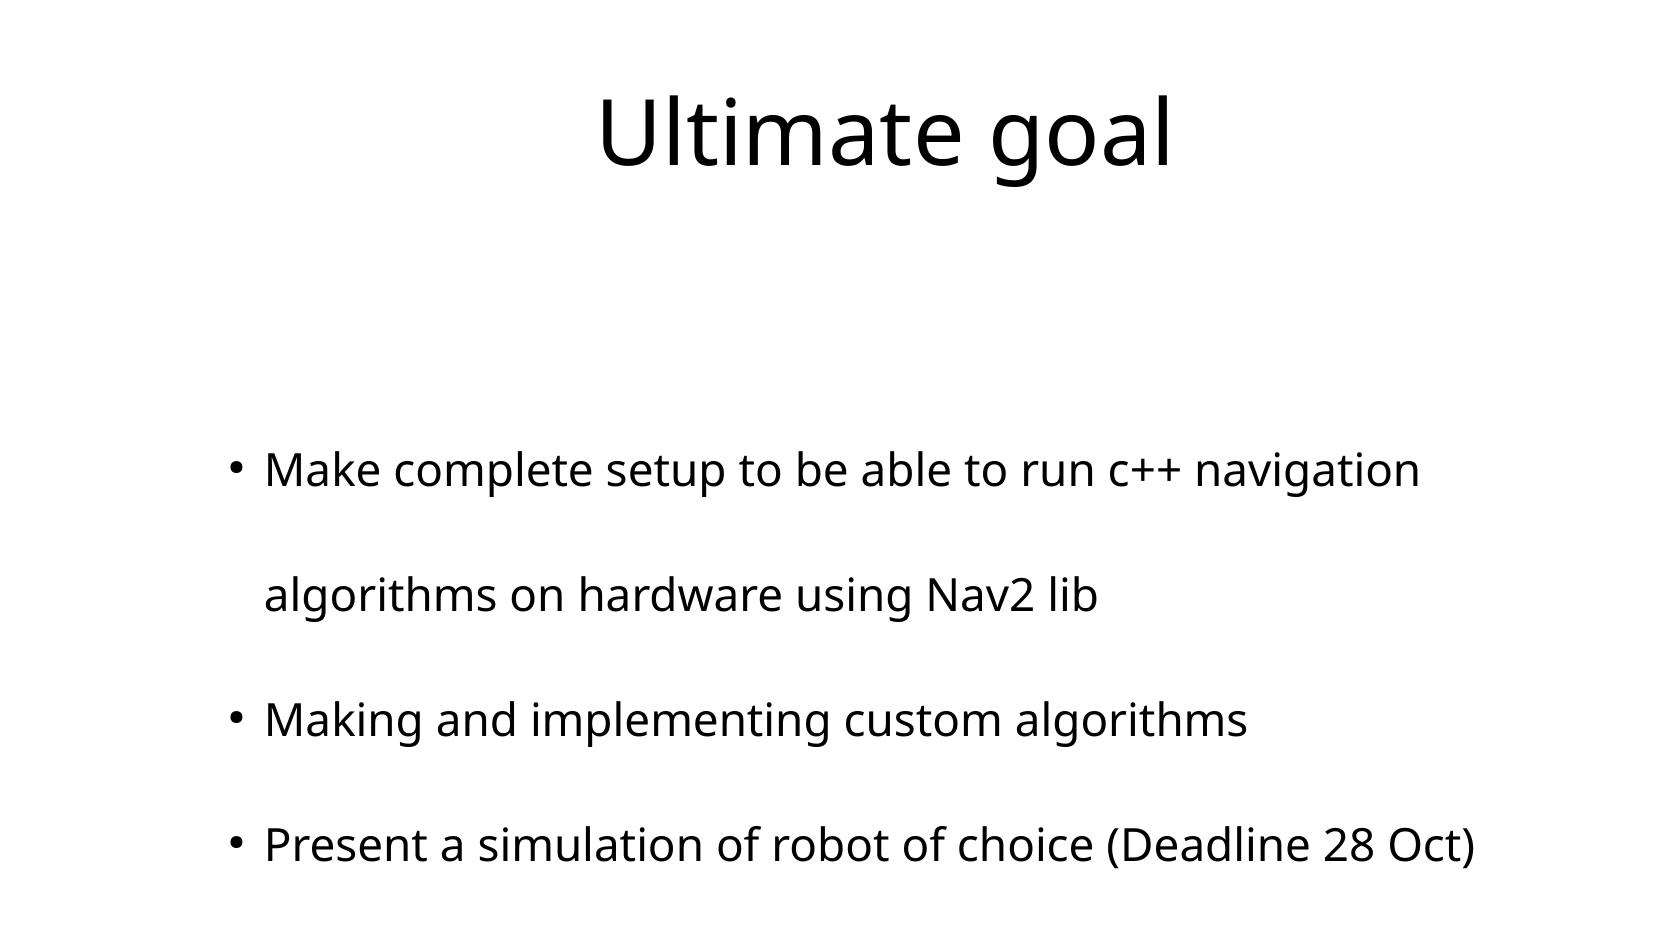

# Ultimate goal
Make complete setup to be able to run c++ navigation algorithms on hardware using Nav2 lib
Making and implementing custom algorithms
Present a simulation of robot of choice (Deadline 28 Oct)